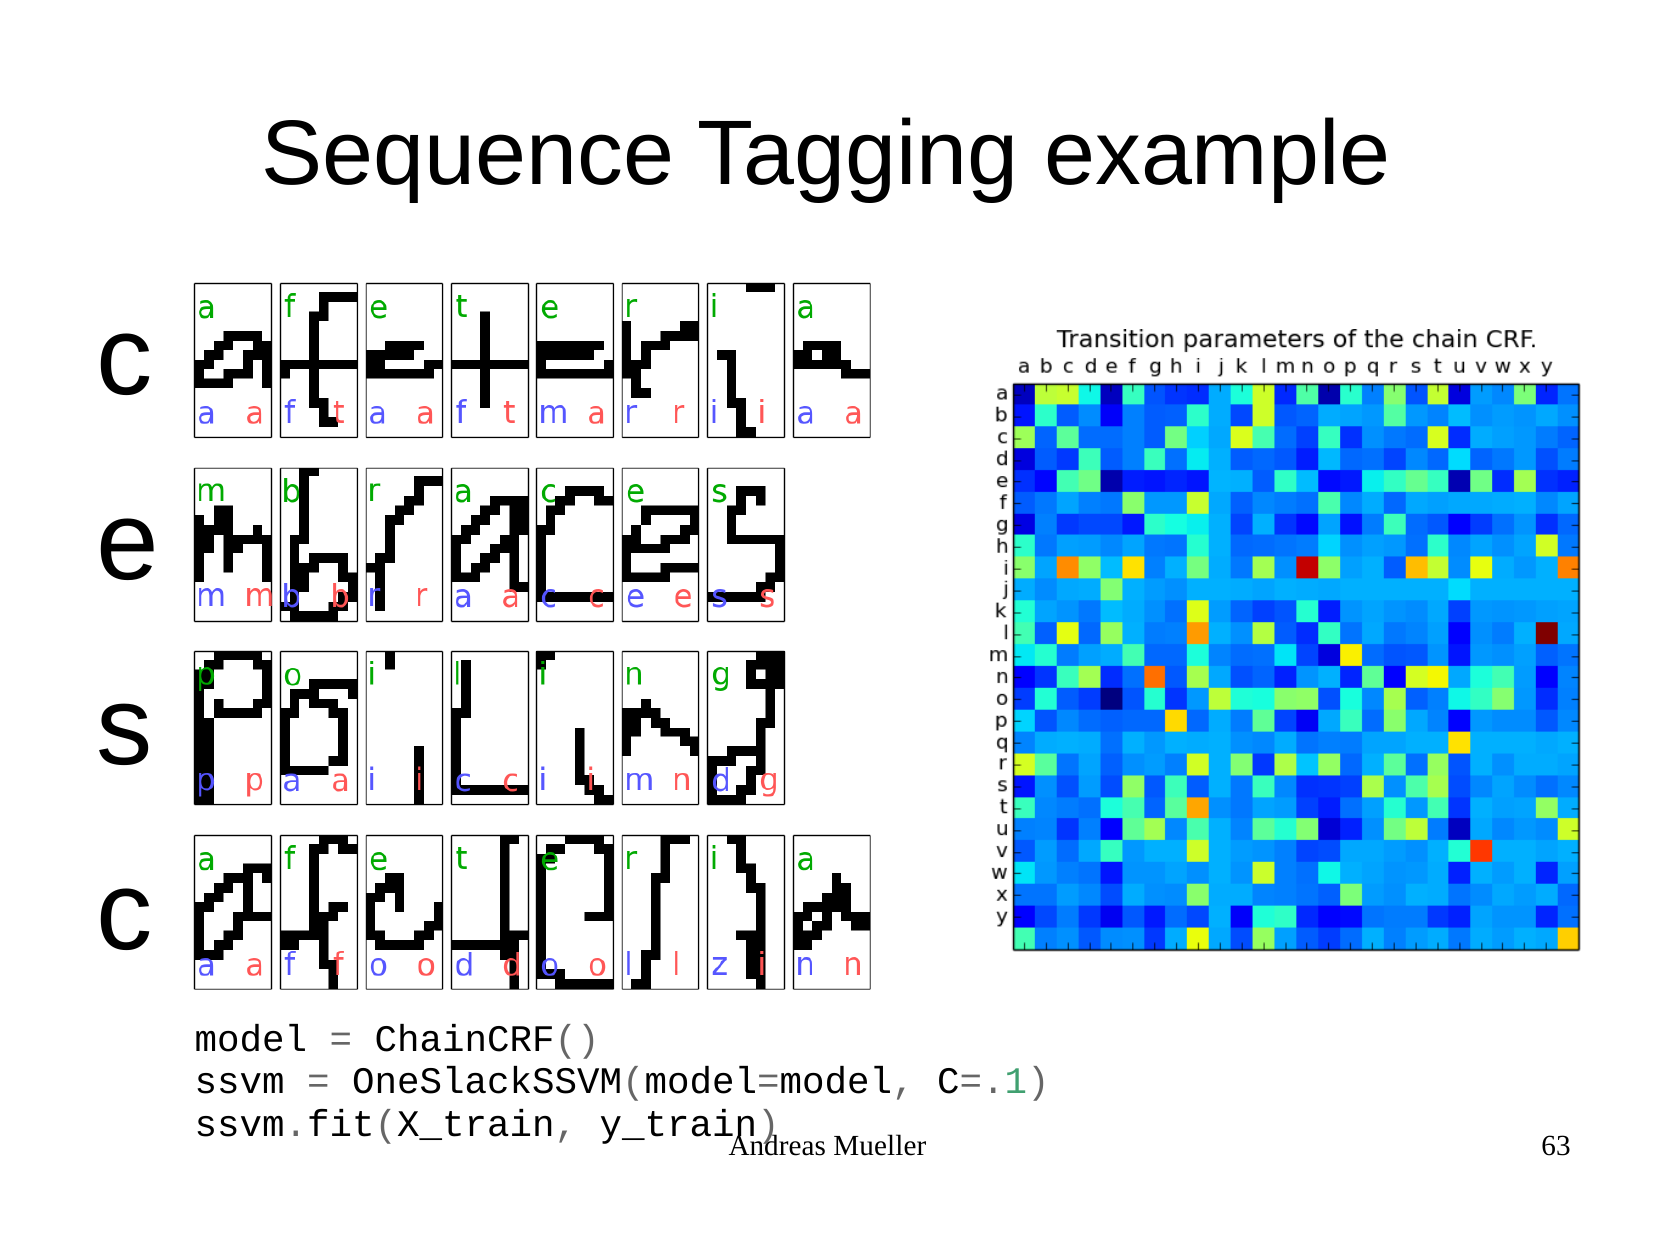

# Sequence Tagging example
c
e
s
c
model = ChainCRF()
ssvm = OneSlackSSVM(model=model, C=.1)
ssvm.fit(X_train, y_train)
Andreas Mueller
63